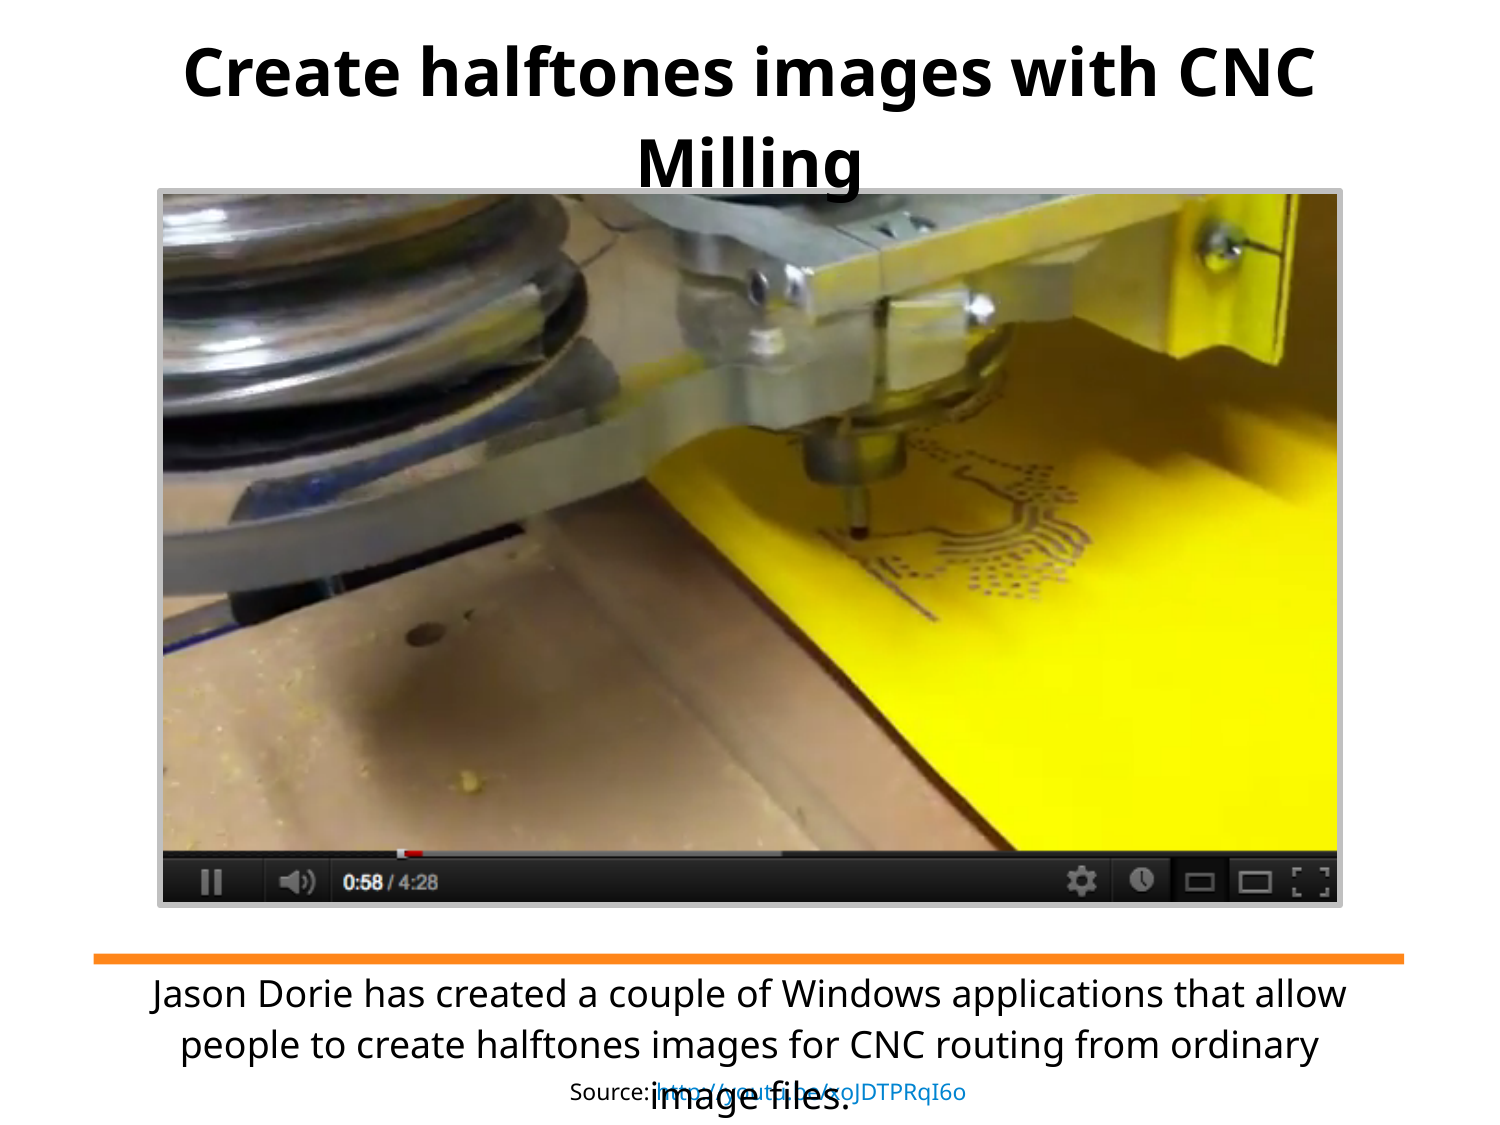

# Create halftones images with CNC Milling
Jason Dorie has created a couple of Windows applications that allow people to create halftones images for CNC routing from ordinary image files.
Source: http://youtu.be/xoJDTPRqI6o